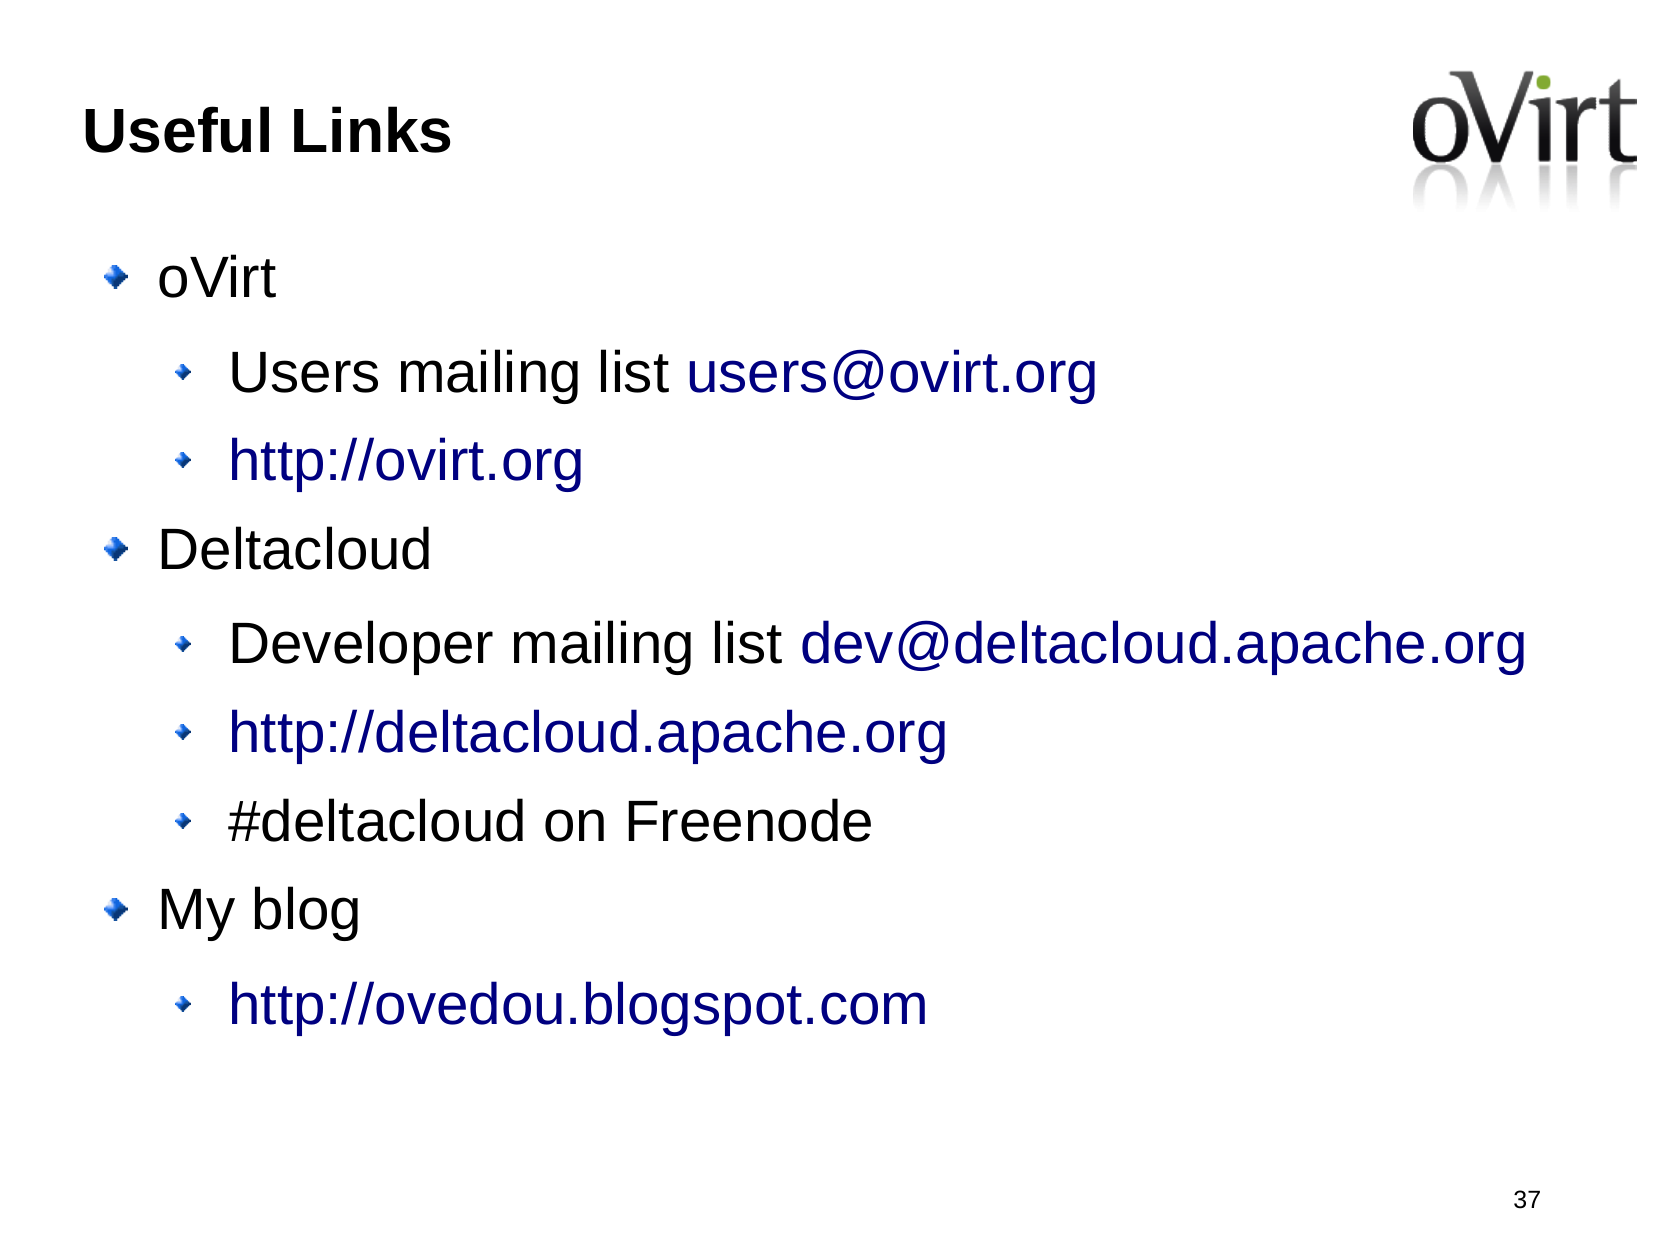

# Useful Links
oVirt
Users mailing list users@ovirt.org
http://ovirt.org
Deltacloud
Developer mailing list dev@deltacloud.apache.org
http://deltacloud.apache.org
#deltacloud on Freenode
My blog
http://ovedou.blogspot.com